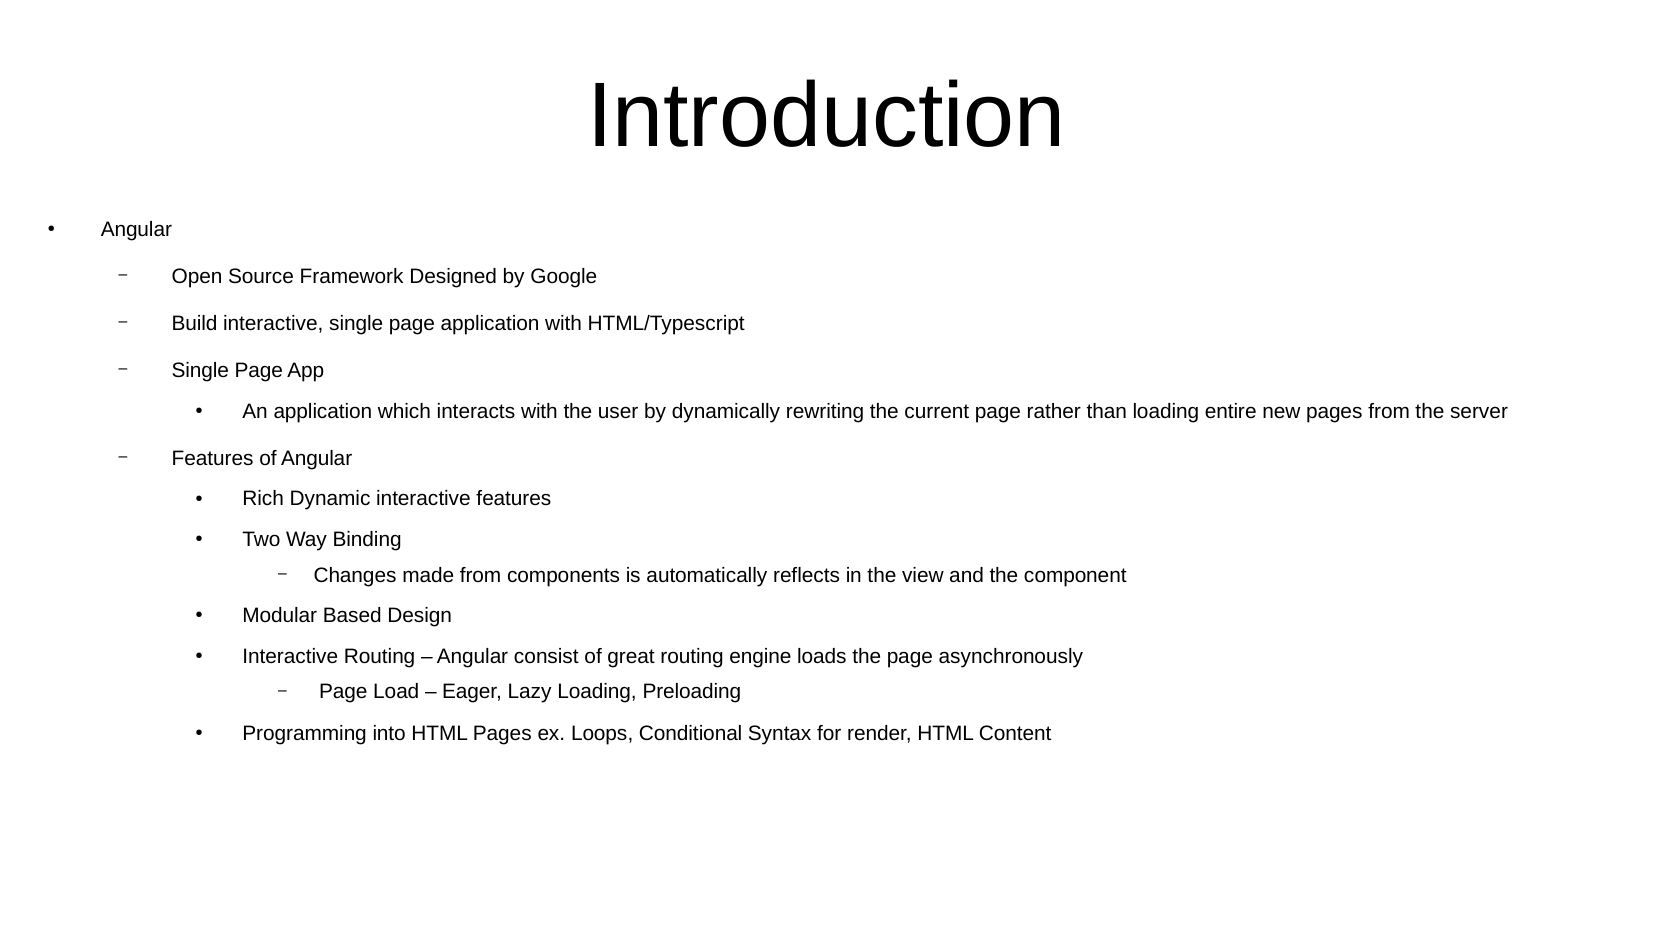

# Introduction
Angular
Open Source Framework Designed by Google
Build interactive, single page application with HTML/Typescript
Single Page App
An application which interacts with the user by dynamically rewriting the current page rather than loading entire new pages from the server
Features of Angular
Rich Dynamic interactive features
Two Way Binding
Changes made from components is automatically reflects in the view and the component
Modular Based Design
Interactive Routing – Angular consist of great routing engine loads the page asynchronously
 Page Load – Eager, Lazy Loading, Preloading
Programming into HTML Pages ex. Loops, Conditional Syntax for render, HTML Content